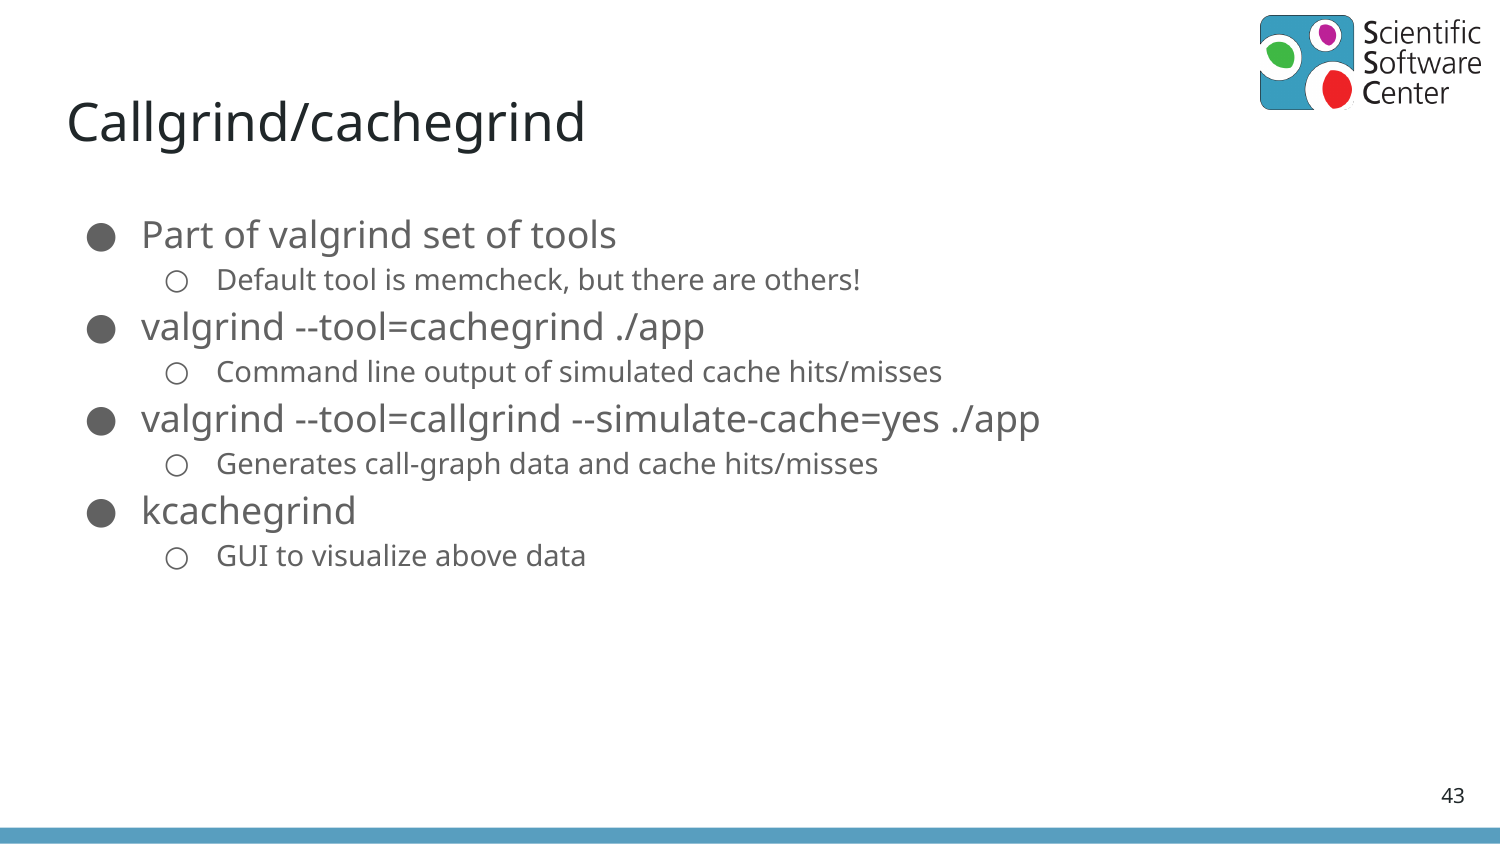

# Callgrind/cachegrind
Part of valgrind set of tools
Default tool is memcheck, but there are others!
valgrind --tool=cachegrind ./app
Command line output of simulated cache hits/misses
valgrind --tool=callgrind --simulate-cache=yes ./app
Generates call-graph data and cache hits/misses
kcachegrind
GUI to visualize above data